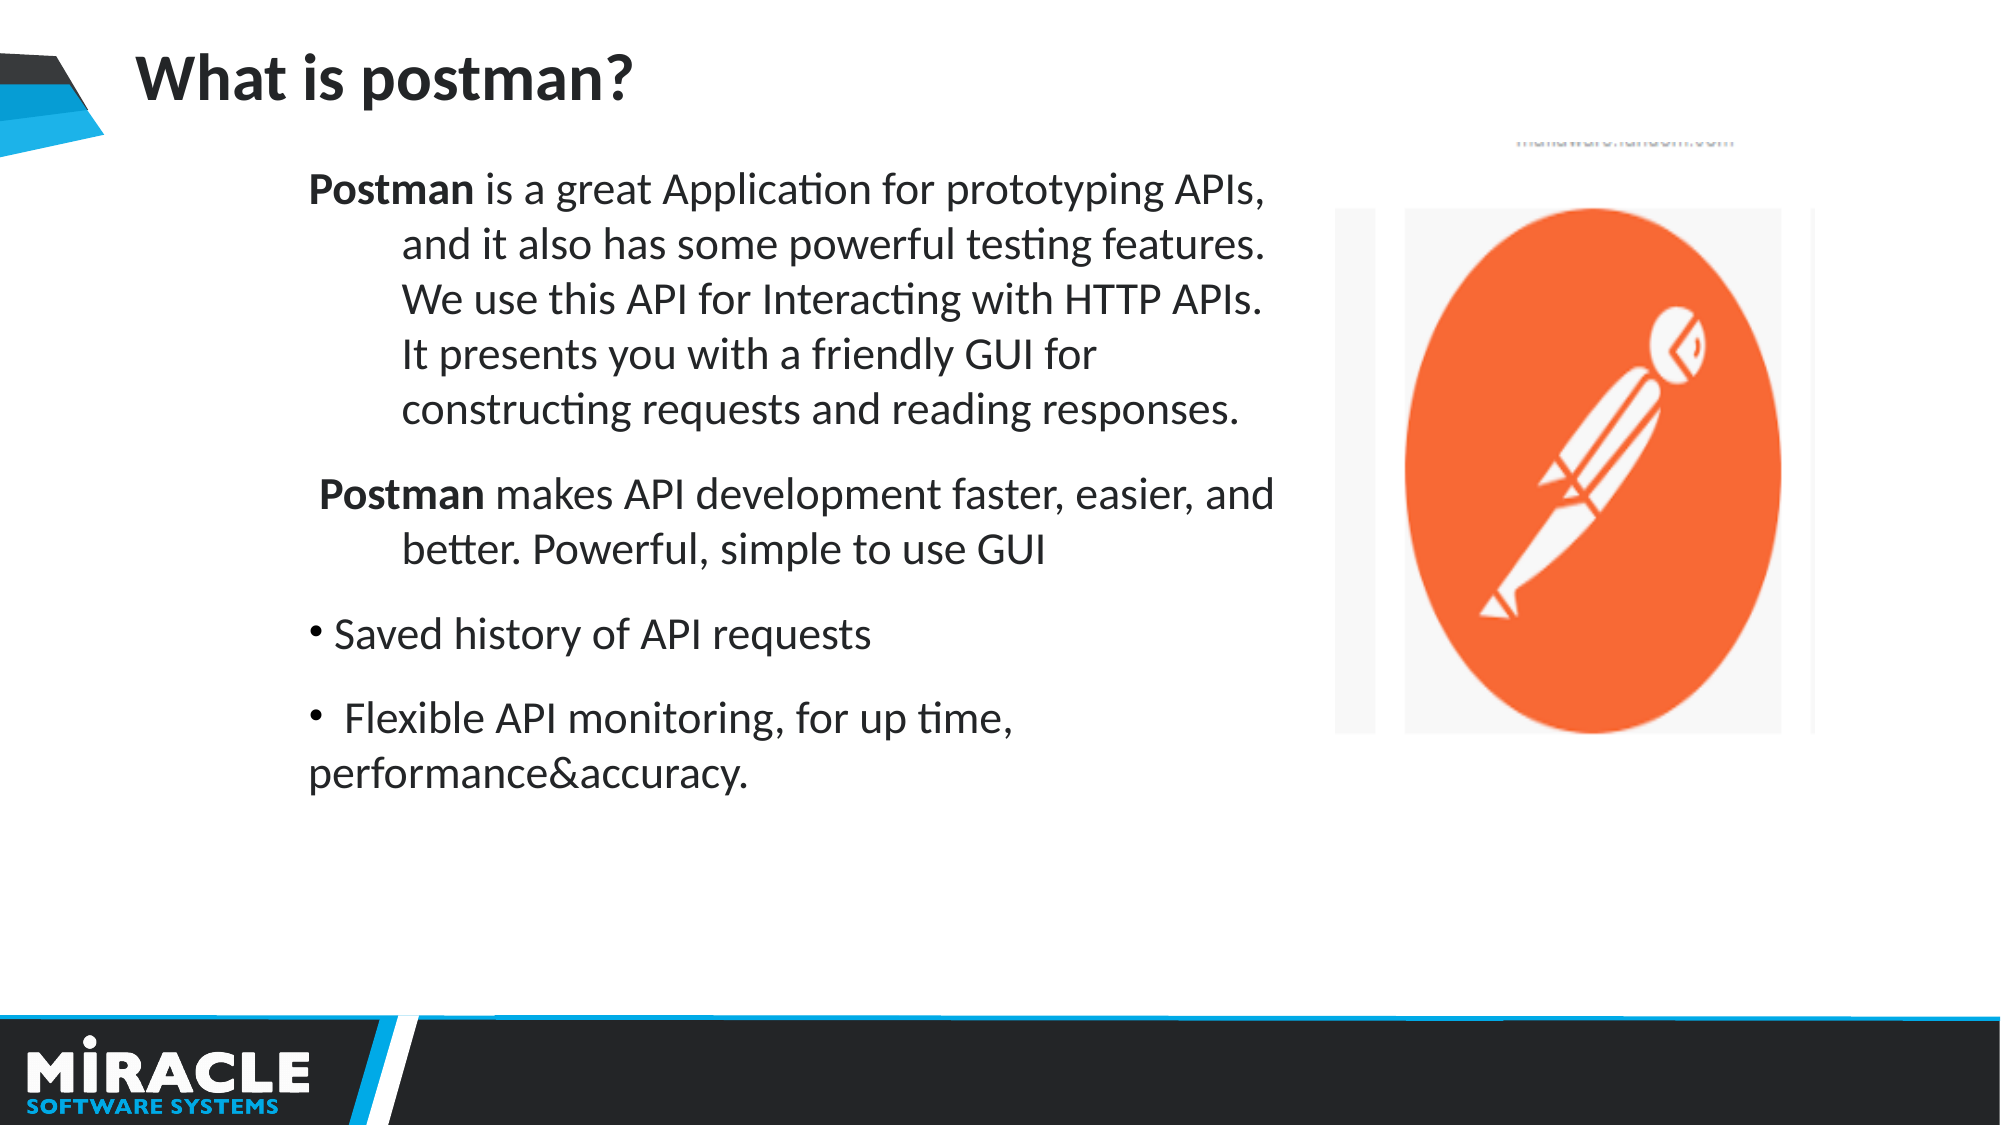

What is postman?
Postman is a great Application for prototyping APIs, and it also has some powerful testing features. We use this API for Interacting with HTTP APIs. It presents you with a friendly GUI for constructing requests and reading responses.
 Postman makes API development faster, easier, and better. Powerful, simple to use GUI
 Saved history of API requests
 Flexible API monitoring, for up time, performance&accuracy.